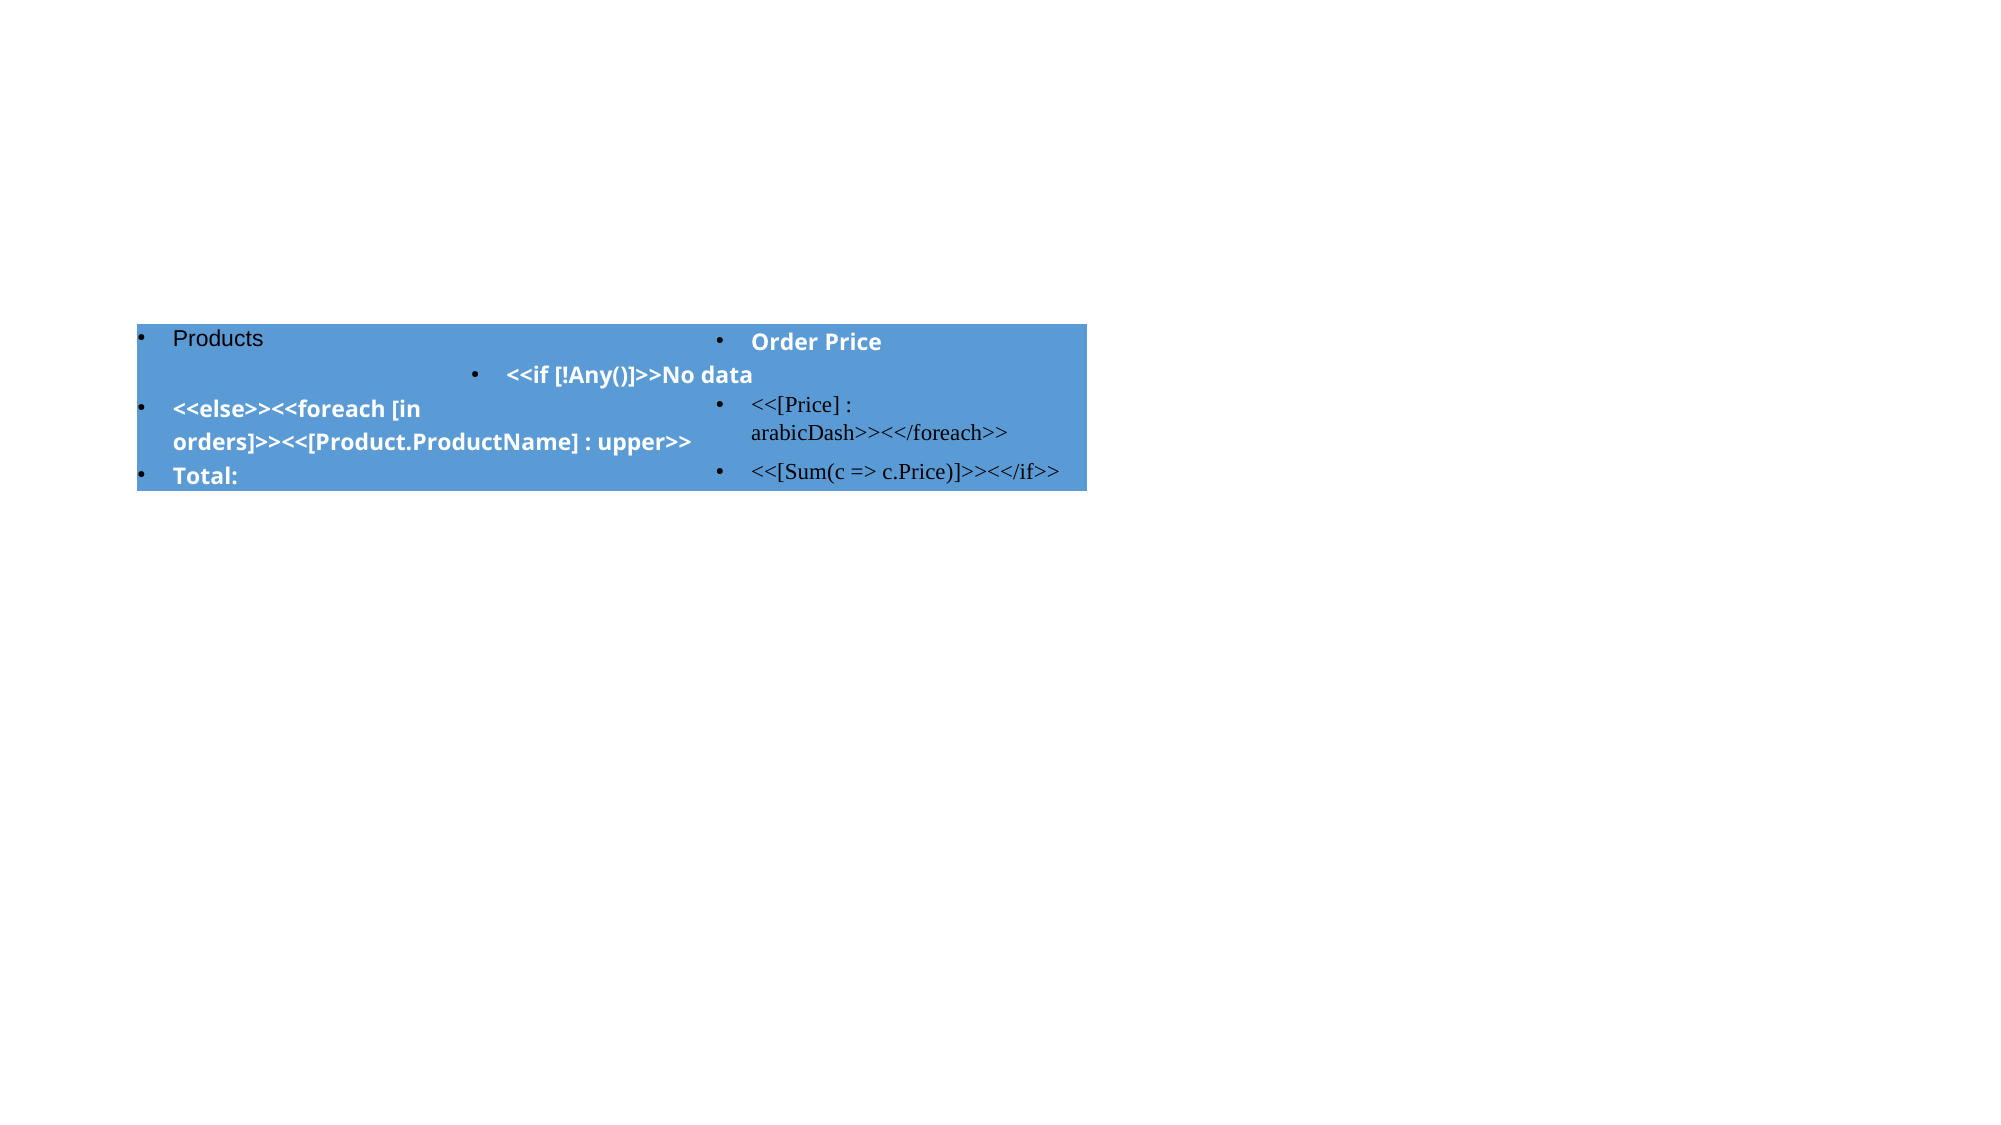

#
| Products | Order Price |
| --- | --- |
| <<if [!Any()]>>No data | |
| <<else>><<foreach [in orders]>><<[Product.ProductName] : upper>> | <<[Price] : arabicDash>><</foreach>> |
| Total: | <<[Sum(c => c.Price)]>><</if>> |